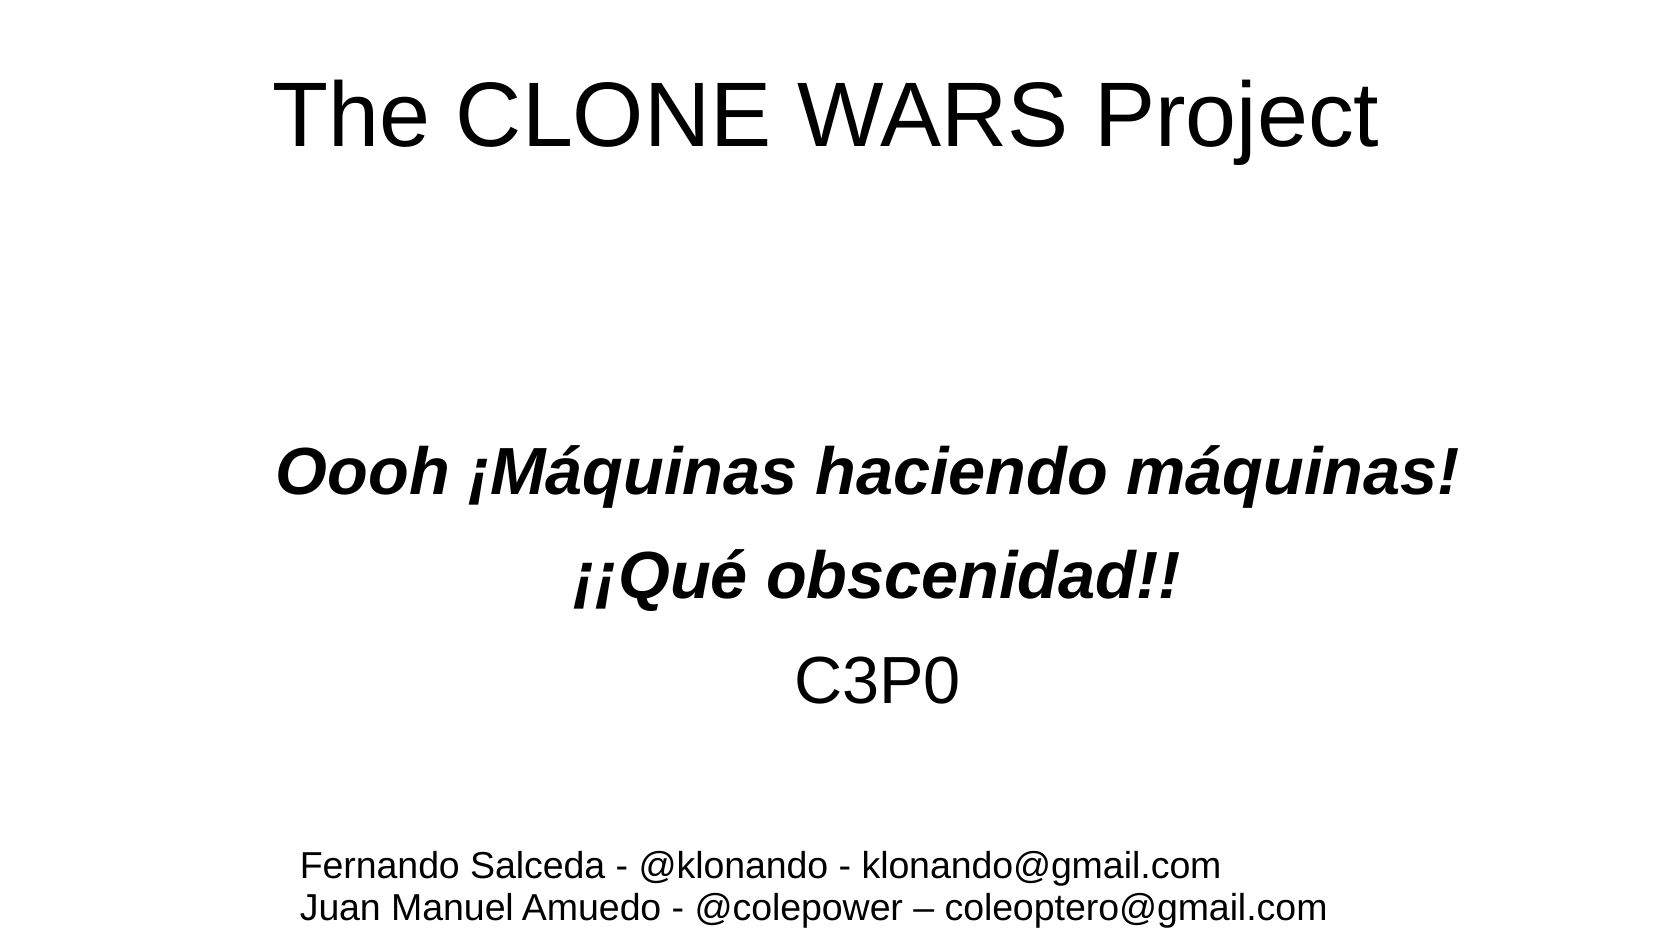

# The CLONE WARS Project
Oooh ¡Máquinas haciendo máquinas!
¡¡Qué obscenidad!!
C3P0
Fernando Salceda - @klonando - klonando@gmail.com
Juan Manuel Amuedo - @colepower – coleoptero@gmail.com